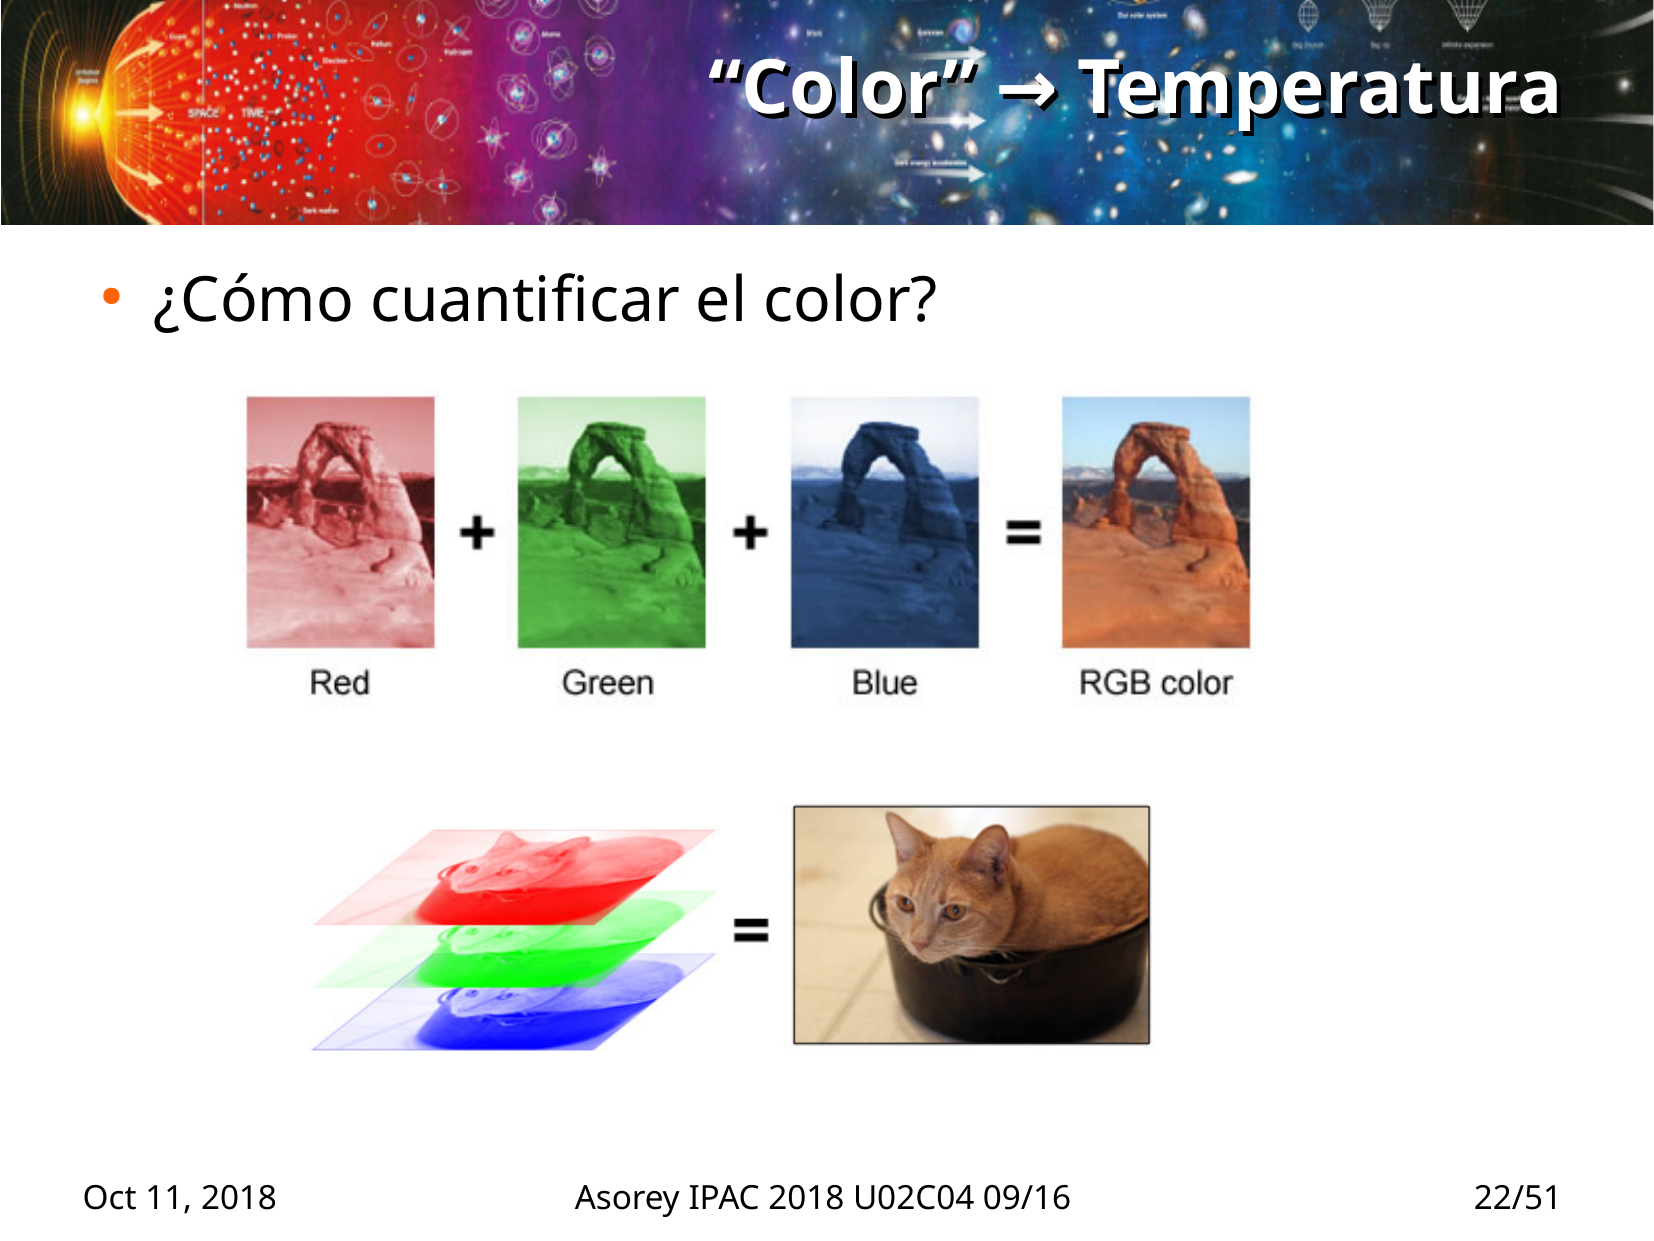

# “Color” → Temperatura
¿Cómo cuantificar el color?
Oct 11, 2018
Asorey IPAC 2018 U02C04 09/16
22